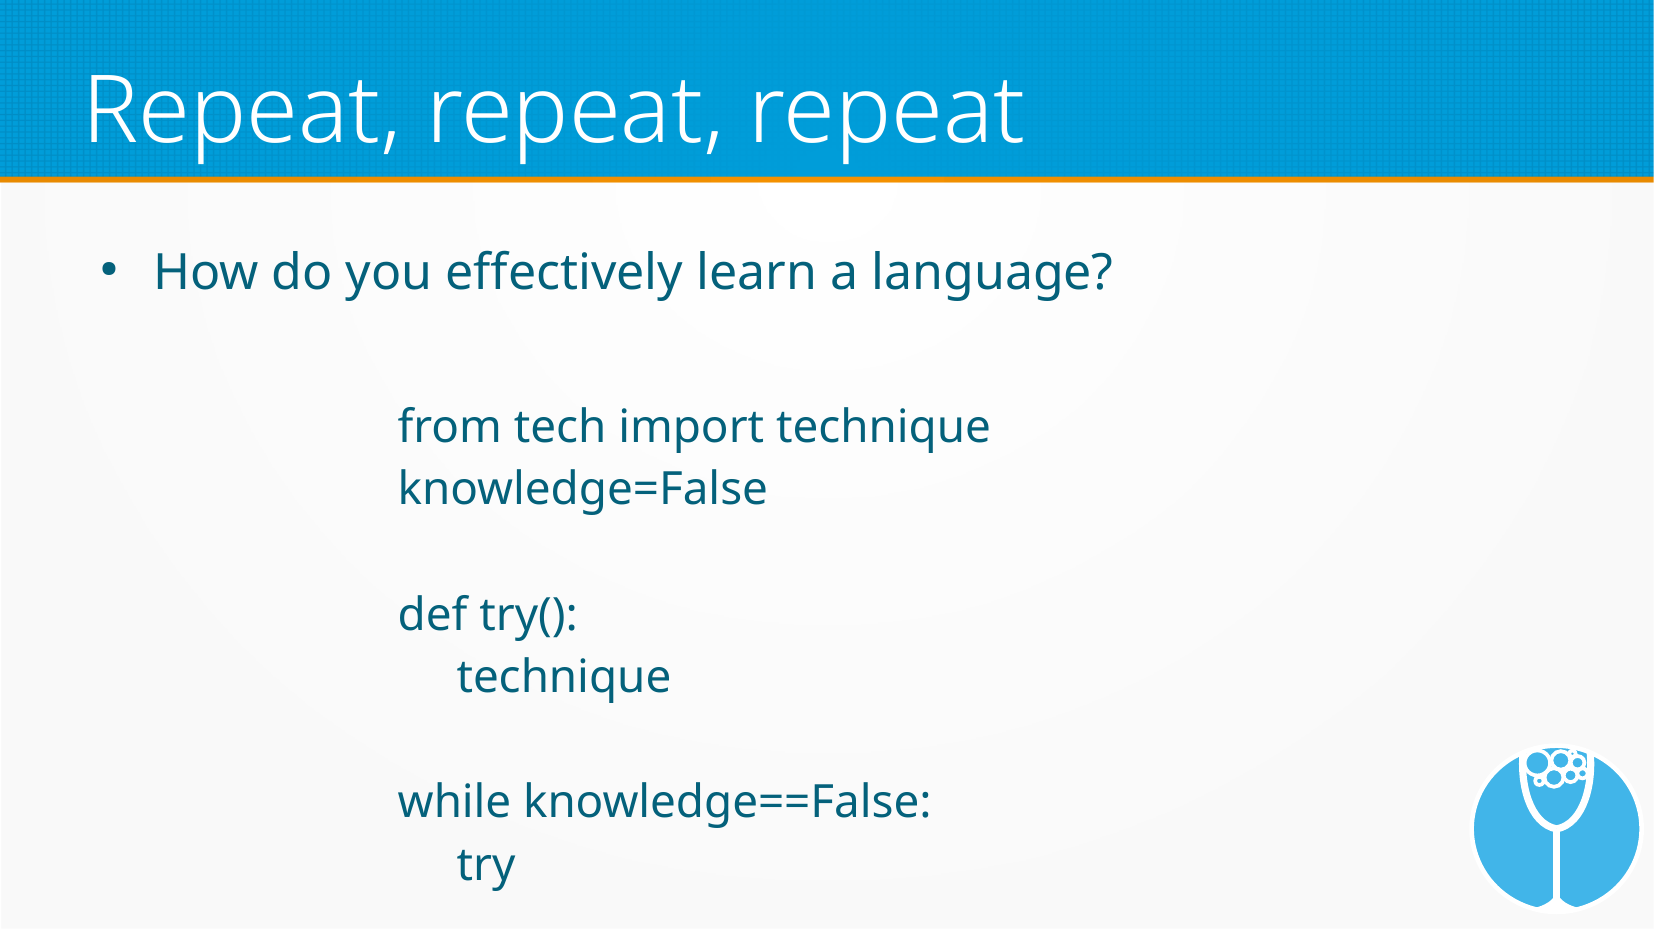

# Repeat, repeat, repeat
How do you effectively learn a language?
from tech import technique
knowledge=False
def try():
	technique
while knowledge==False:
	try